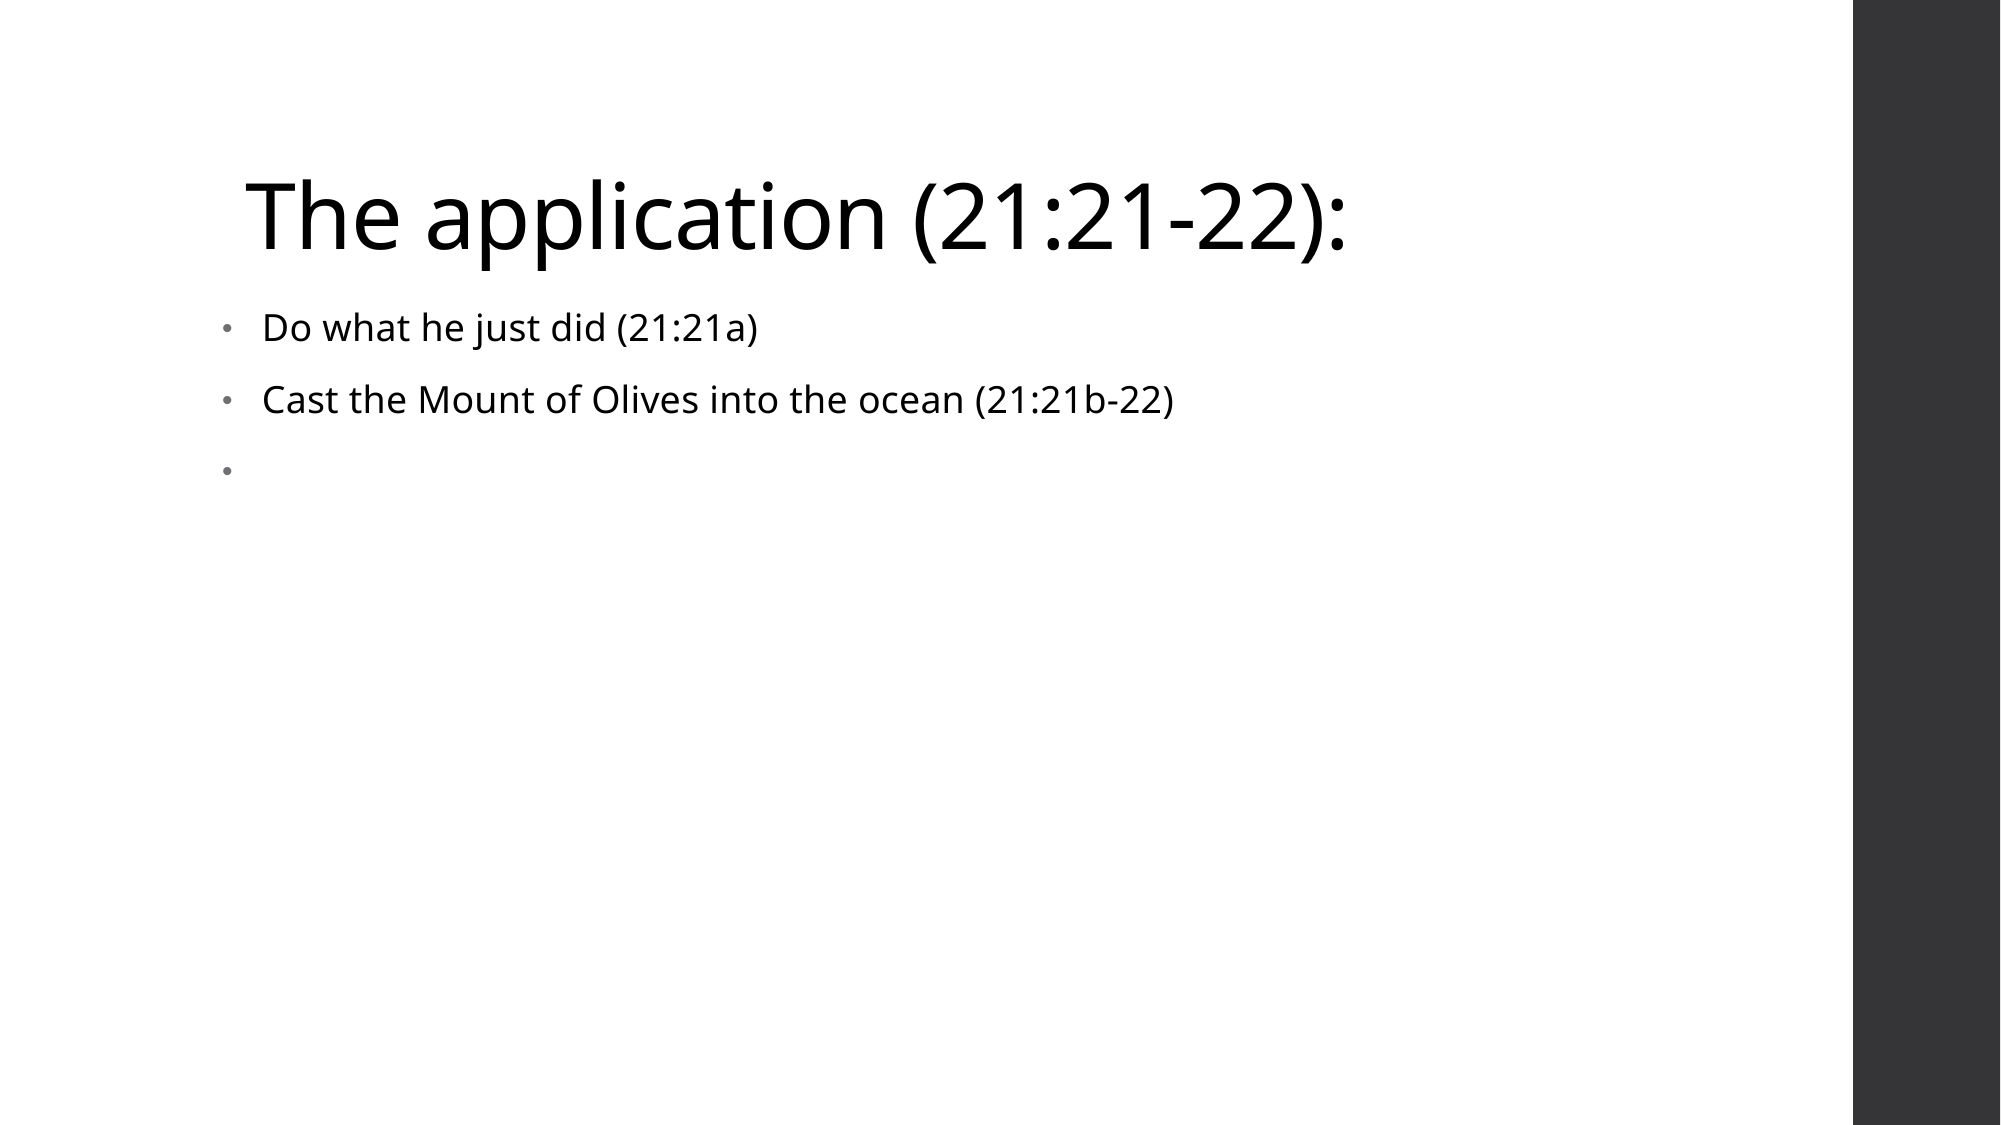

# The application (21:21-22):
 Do what he just did (21:21a)
 Cast the Mount of Olives into the ocean (21:21b-22)